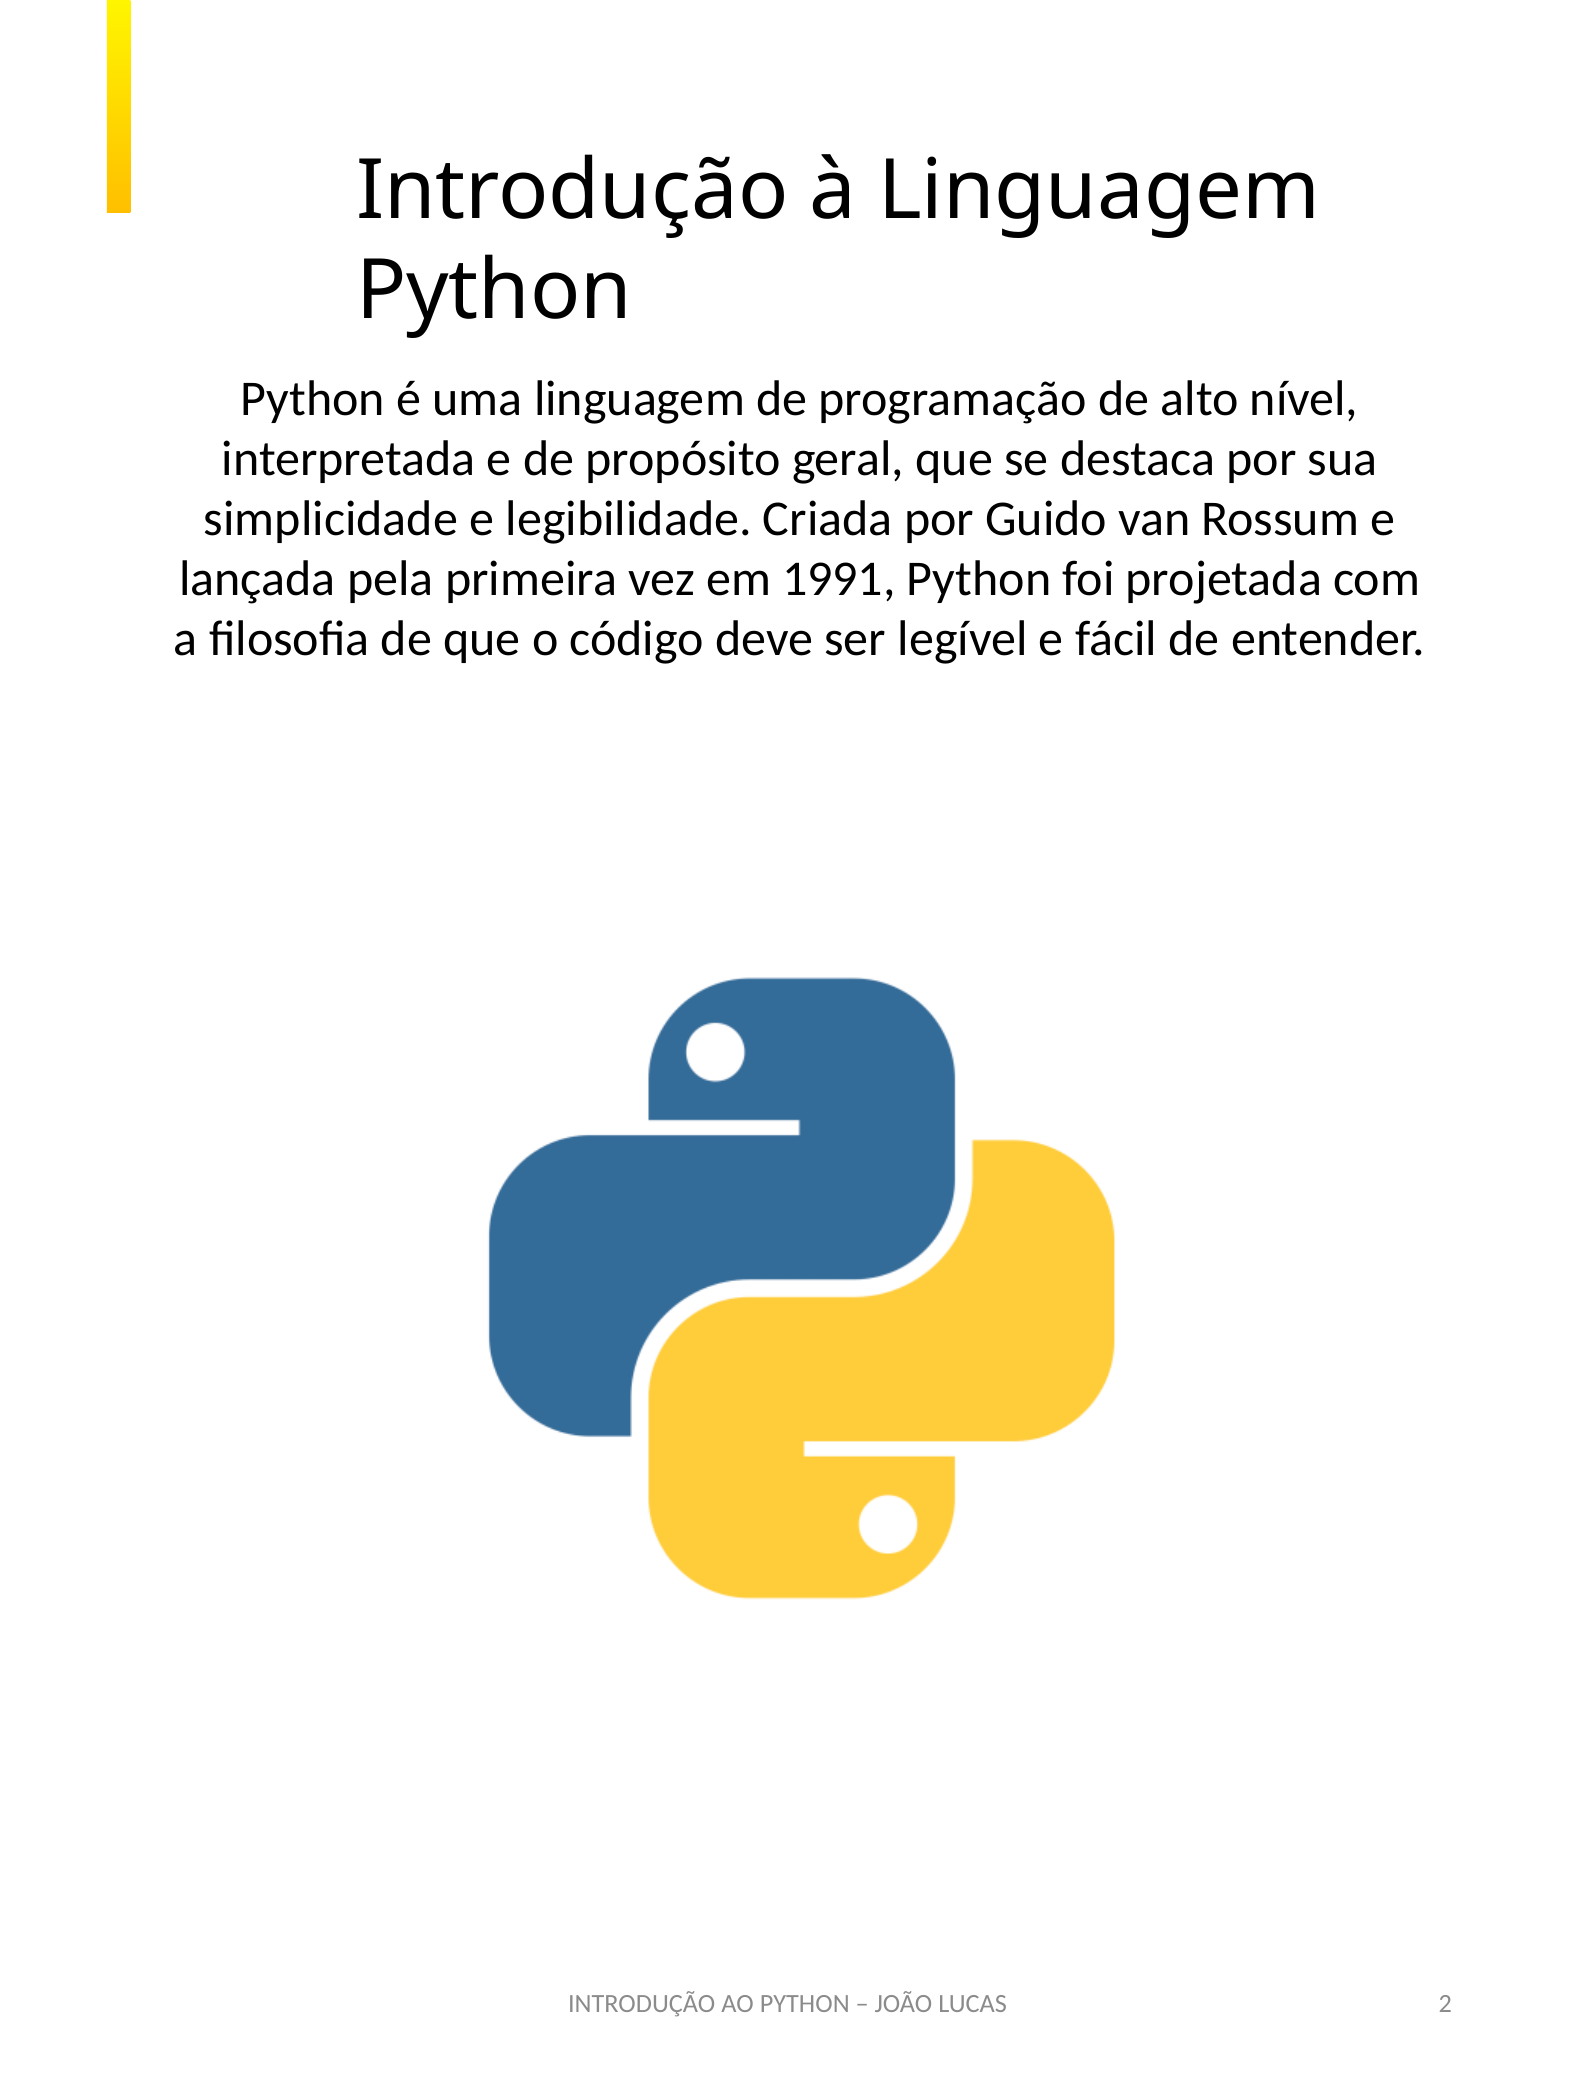

Introdução à Linguagem Python
Python é uma linguagem de programação de alto nível, interpretada e de propósito geral, que se destaca por sua simplicidade e legibilidade. Criada por Guido van Rossum e lançada pela primeira vez em 1991, Python foi projetada com a filosofia de que o código deve ser legível e fácil de entender.
INTRODUÇÃO AO PYTHON – JOÃO LUCAS